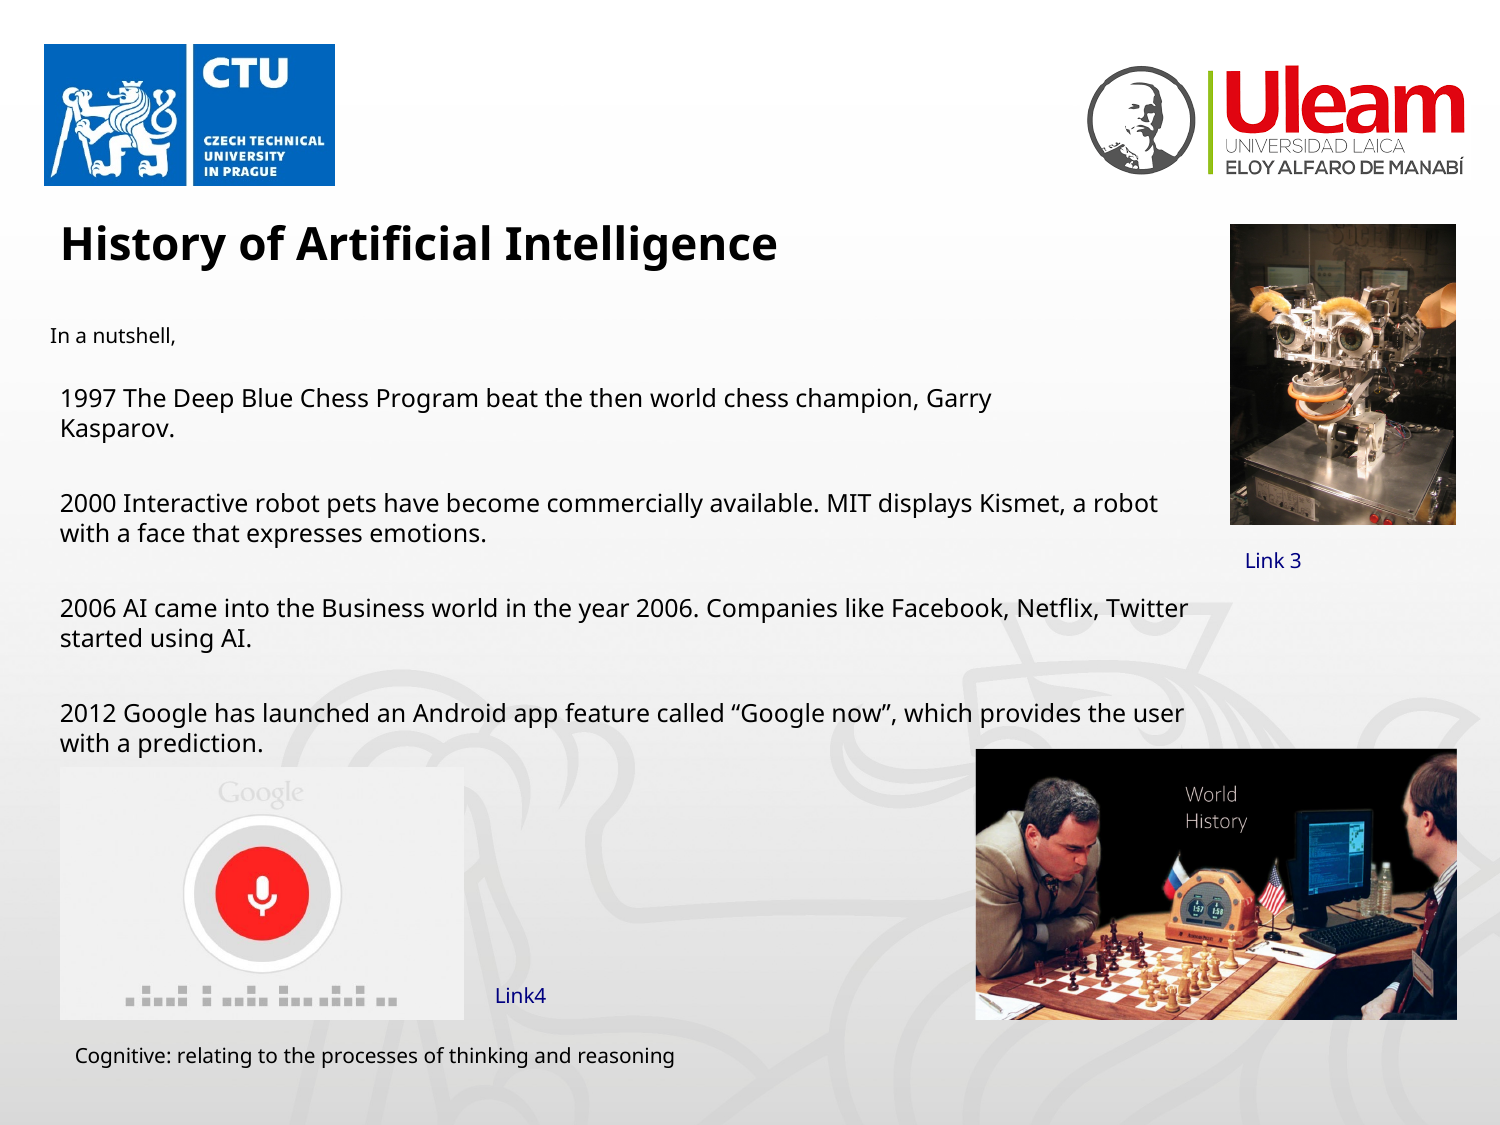

# History of Artificial Intelligence
In a nutshell,
1997 The Deep Blue Chess Program beat the then world chess champion, Garry Kasparov.
2000 Interactive robot pets have become commercially available. MIT displays Kismet, a robot with a face that expresses emotions.
Link 3
2006 AI came into the Business world in the year 2006. Companies like Facebook, Netflix, Twitter started using AI.
2012 Google has launched an Android app feature called “Google now”, which provides the user with a prediction.
Link4
Cognitive: relating to the processes of thinking and reasoning